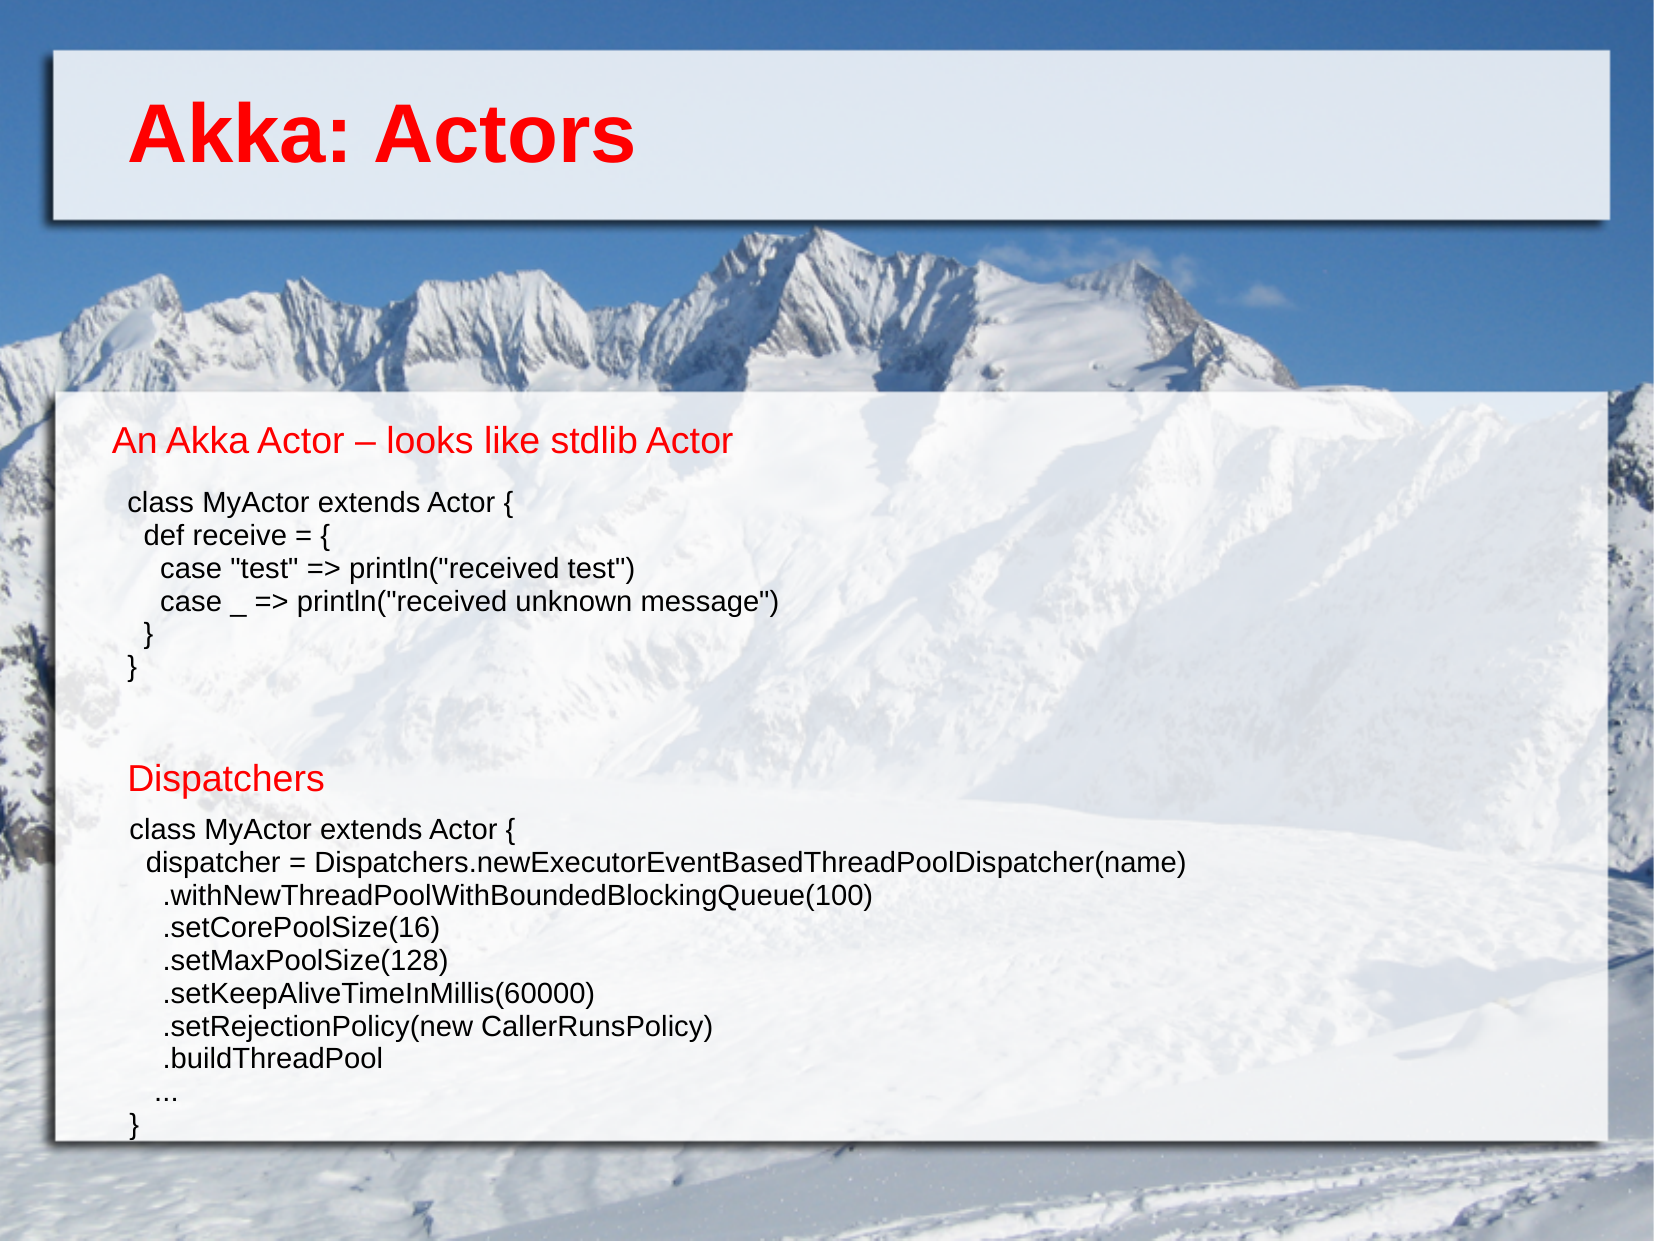

Akka: Actors
An Akka Actor – looks like stdlib Actor
class MyActor extends Actor {
 def receive = {
 case "test" => println("received test")
 case _ => println("received unknown message")
 }
}
Dispatchers
class MyActor extends Actor {
 dispatcher = Dispatchers.newExecutorEventBasedThreadPoolDispatcher(name)
 .withNewThreadPoolWithBoundedBlockingQueue(100)
 .setCorePoolSize(16)
 .setMaxPoolSize(128)
 .setKeepAliveTimeInMillis(60000)
 .setRejectionPolicy(new CallerRunsPolicy)
 .buildThreadPool
 ...
}